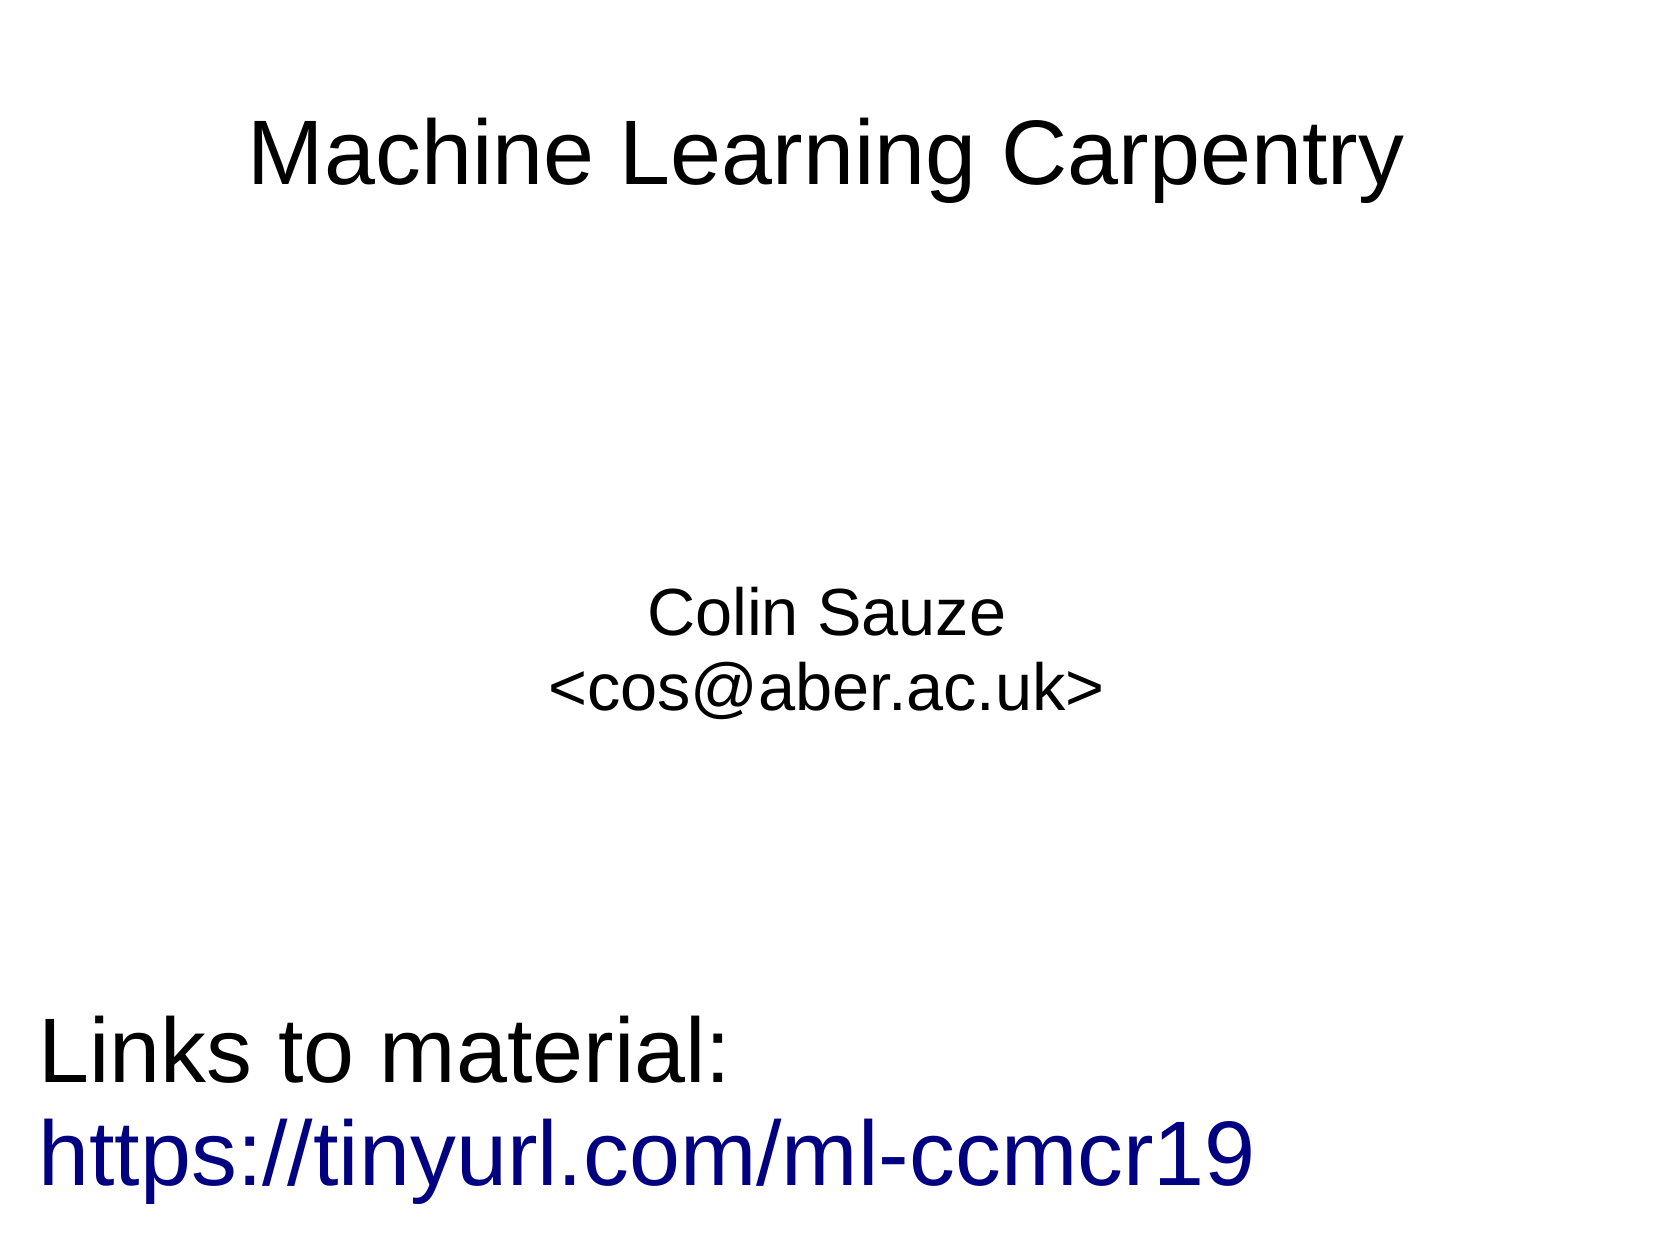

# Machine Learning Carpentry
Colin Sauze
<cos@aber.ac.uk>
Links to material:
https://tinyurl.com/ml-ccmcr19